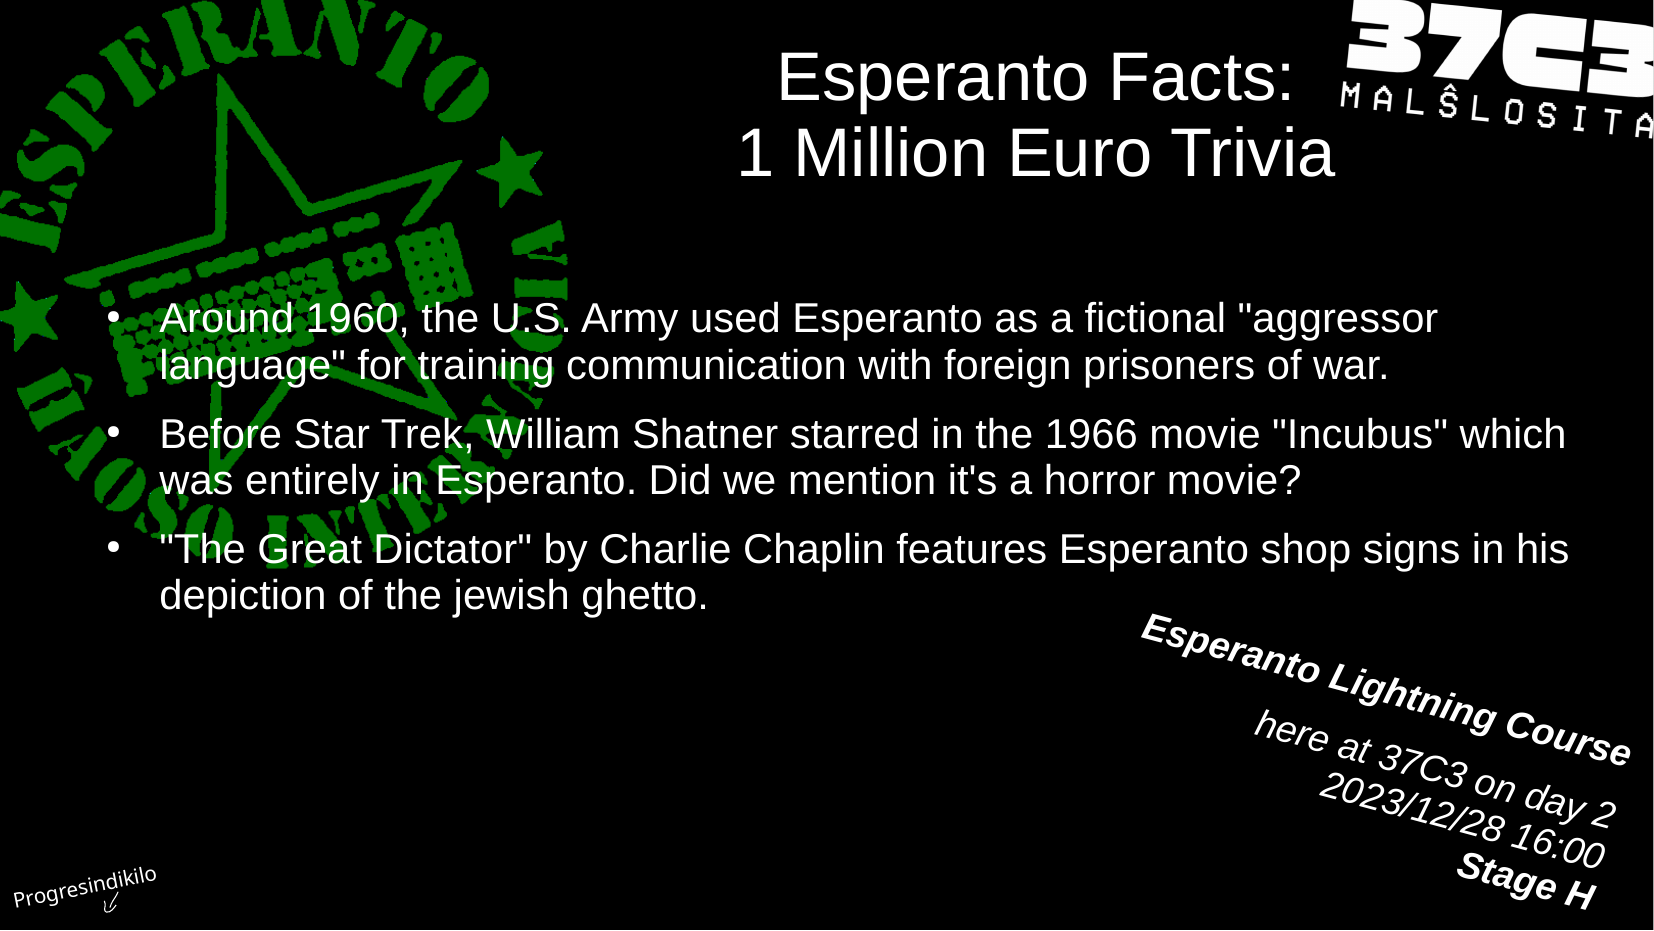

# Esperanto Facts: 1 Million Euro Trivia
Around 1960, the U.S. Army used Esperanto as a fictional "aggressor language" for training communication with foreign prisoners of war.
Before Star Trek, William Shatner starred in the 1966 movie "Incubus" which was entirely in Esperanto. Did we mention it's a horror movie?
"The Great Dictator" by Charlie Chaplin features Esperanto shop signs in his depiction of the jewish ghetto.
Esperanto Lightning Course
here at 37C3 on day 2
2023/12/28 16:00
Stage H